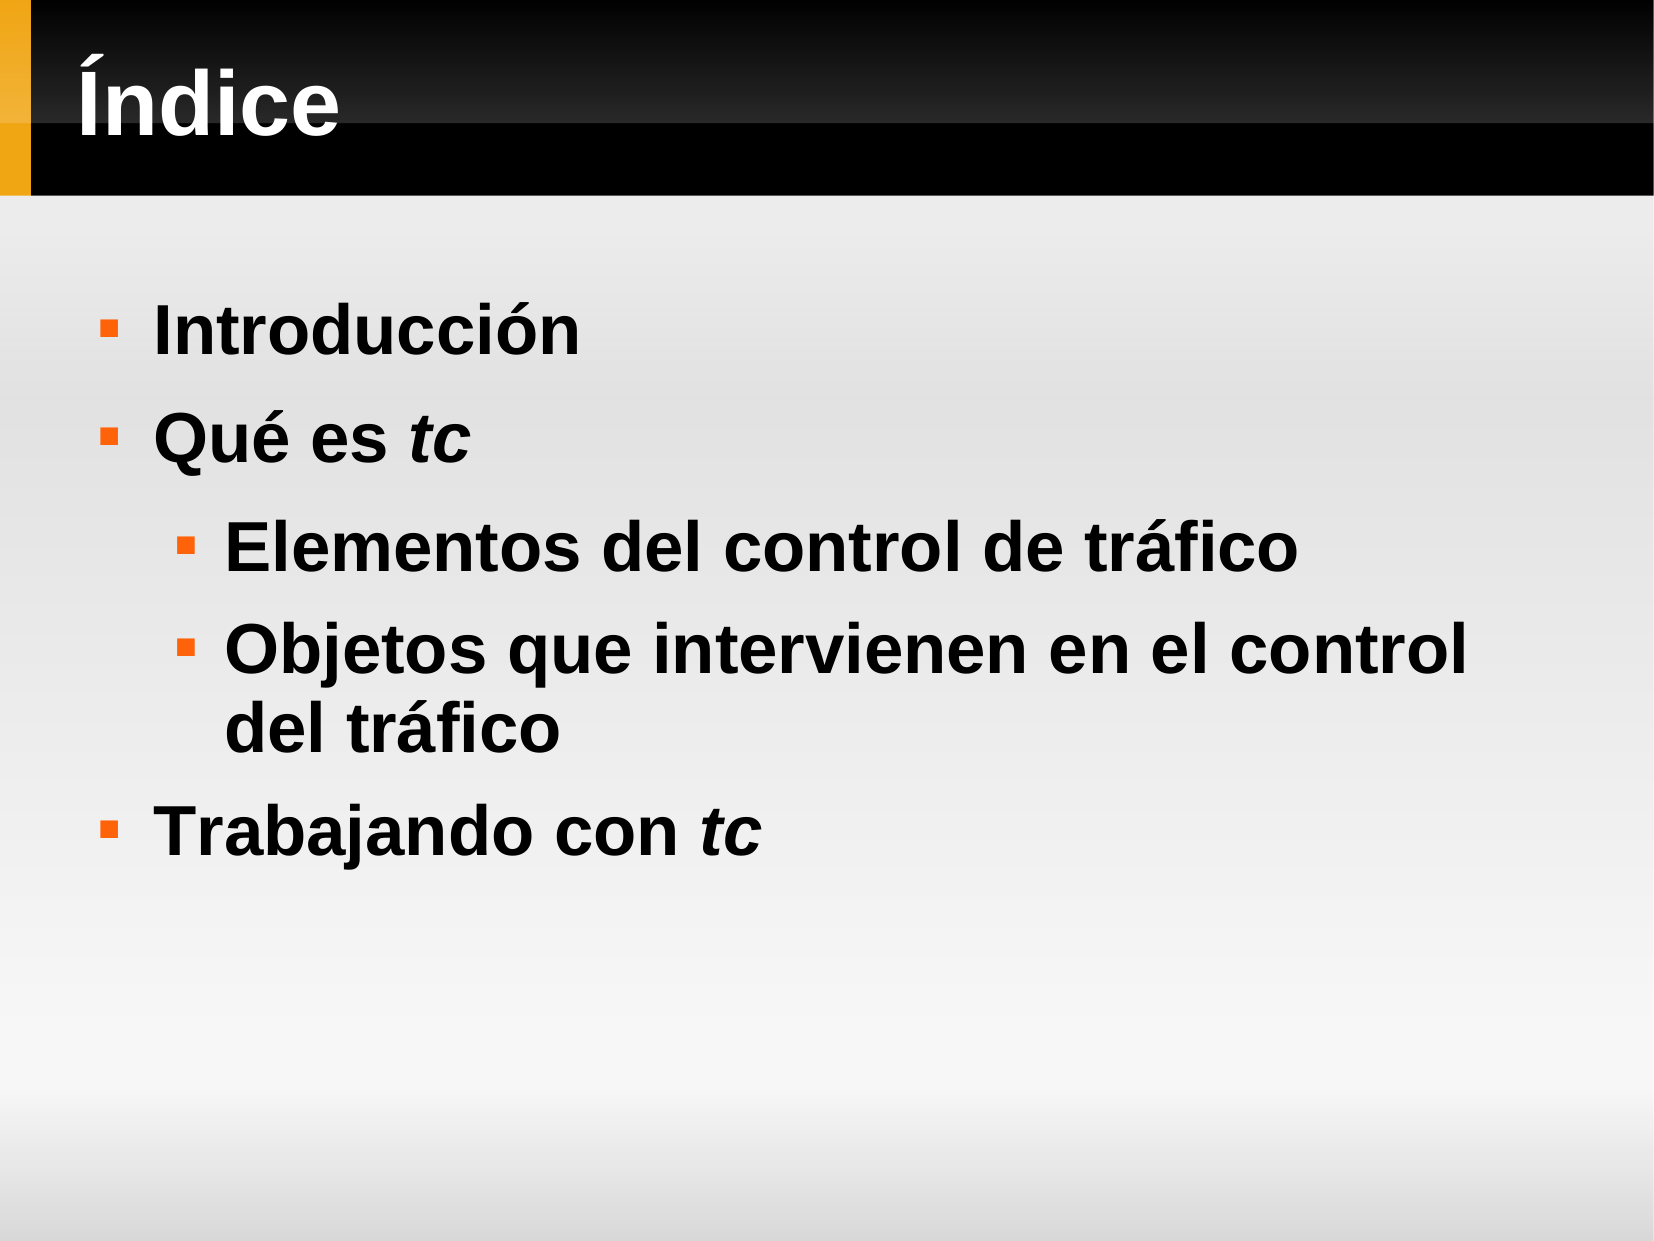

# Índice
Introducción
Qué es tc
Elementos del control de tráfico
Objetos que intervienen en el control del tráfico
Trabajando con tc